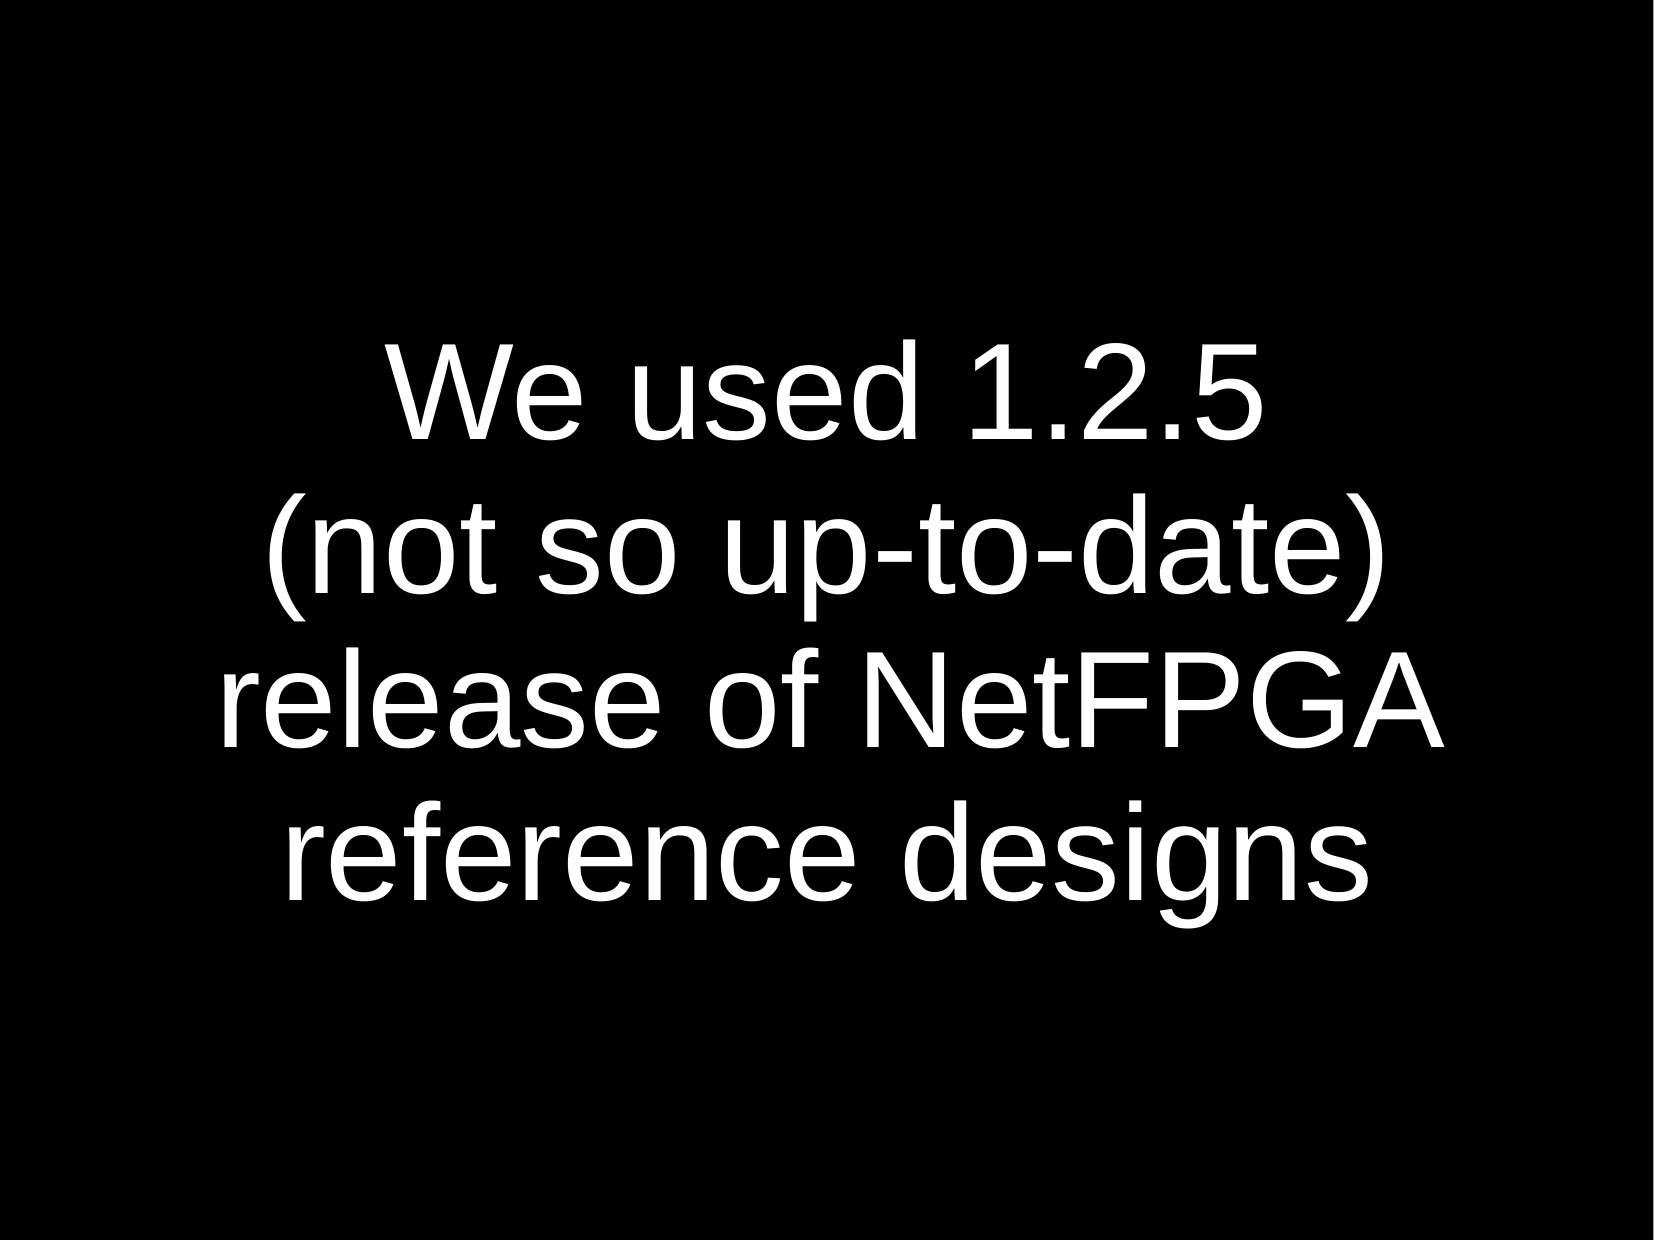

# We used 1.2.5
(not so up-to-date)
release of NetFPGA reference designs